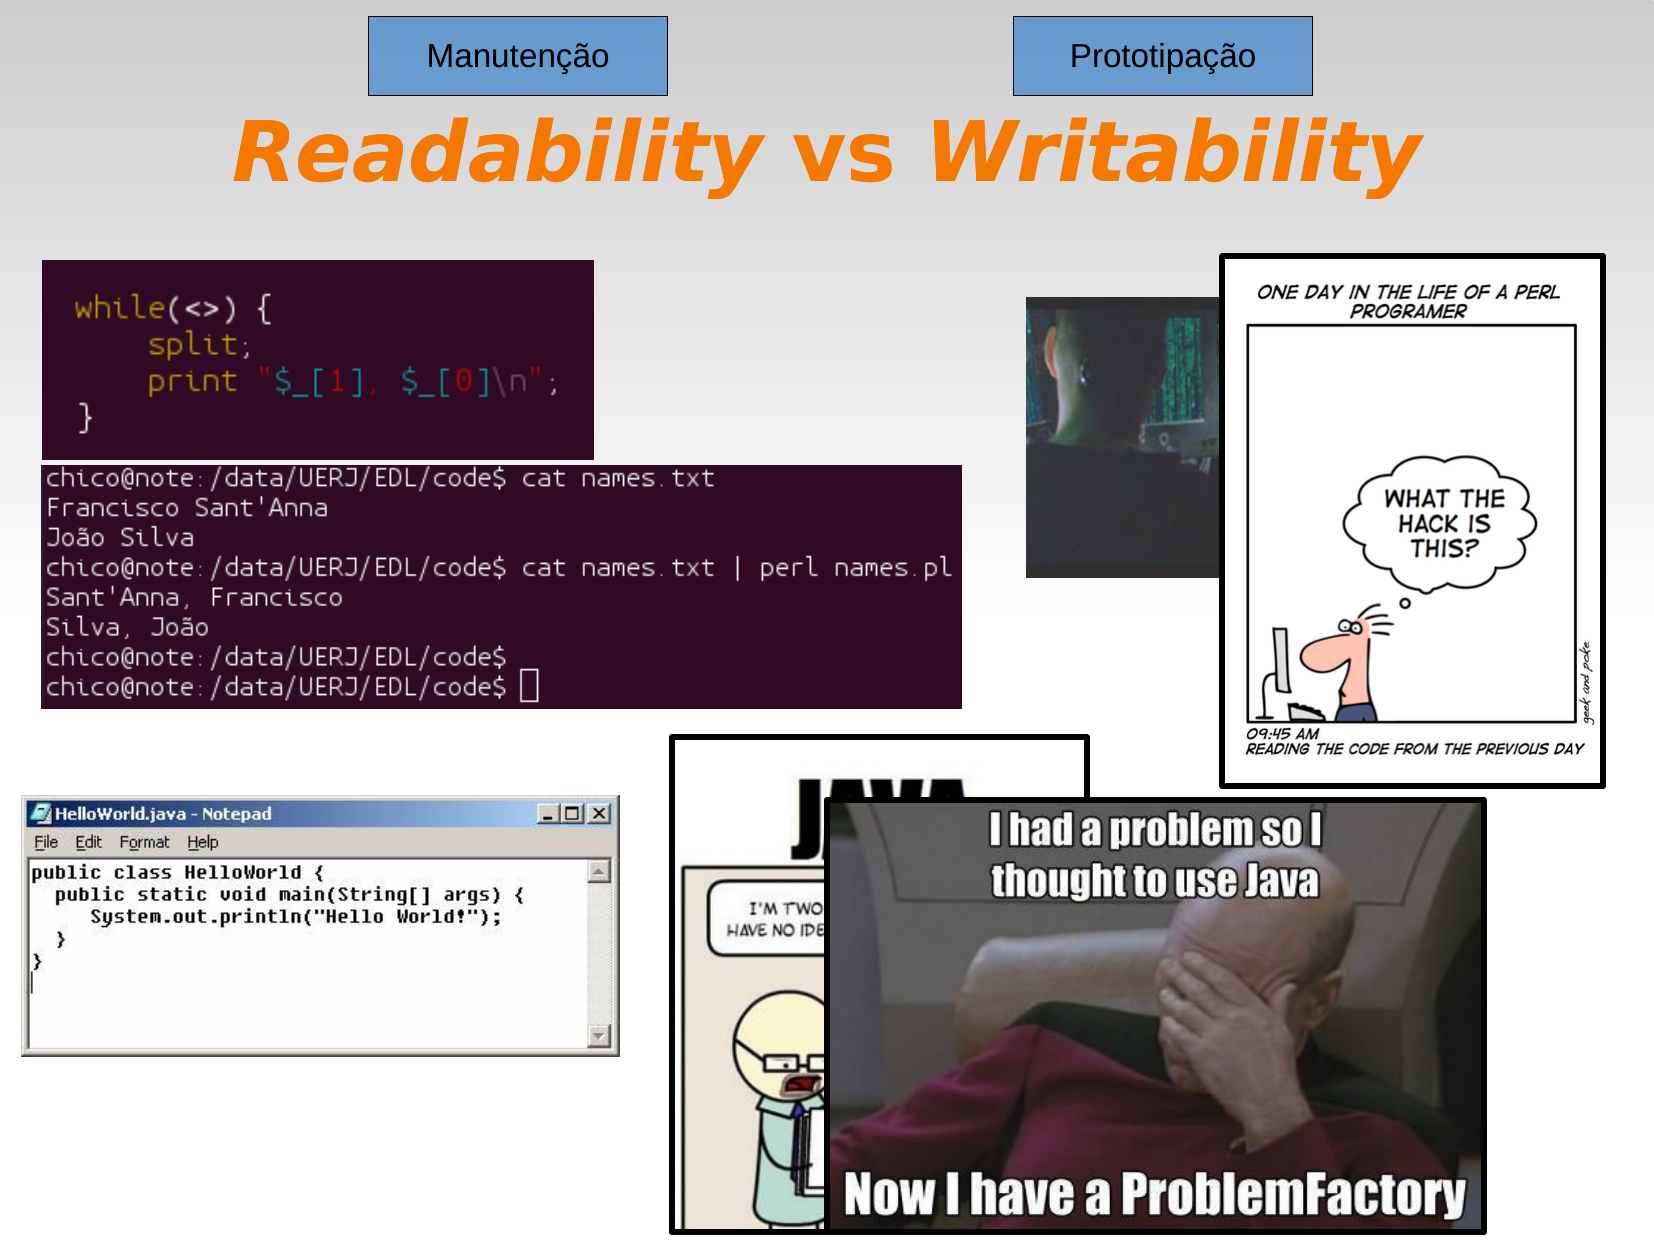

Manutenção
Prototipação
# Readability vs Writability
Readability vs Writability